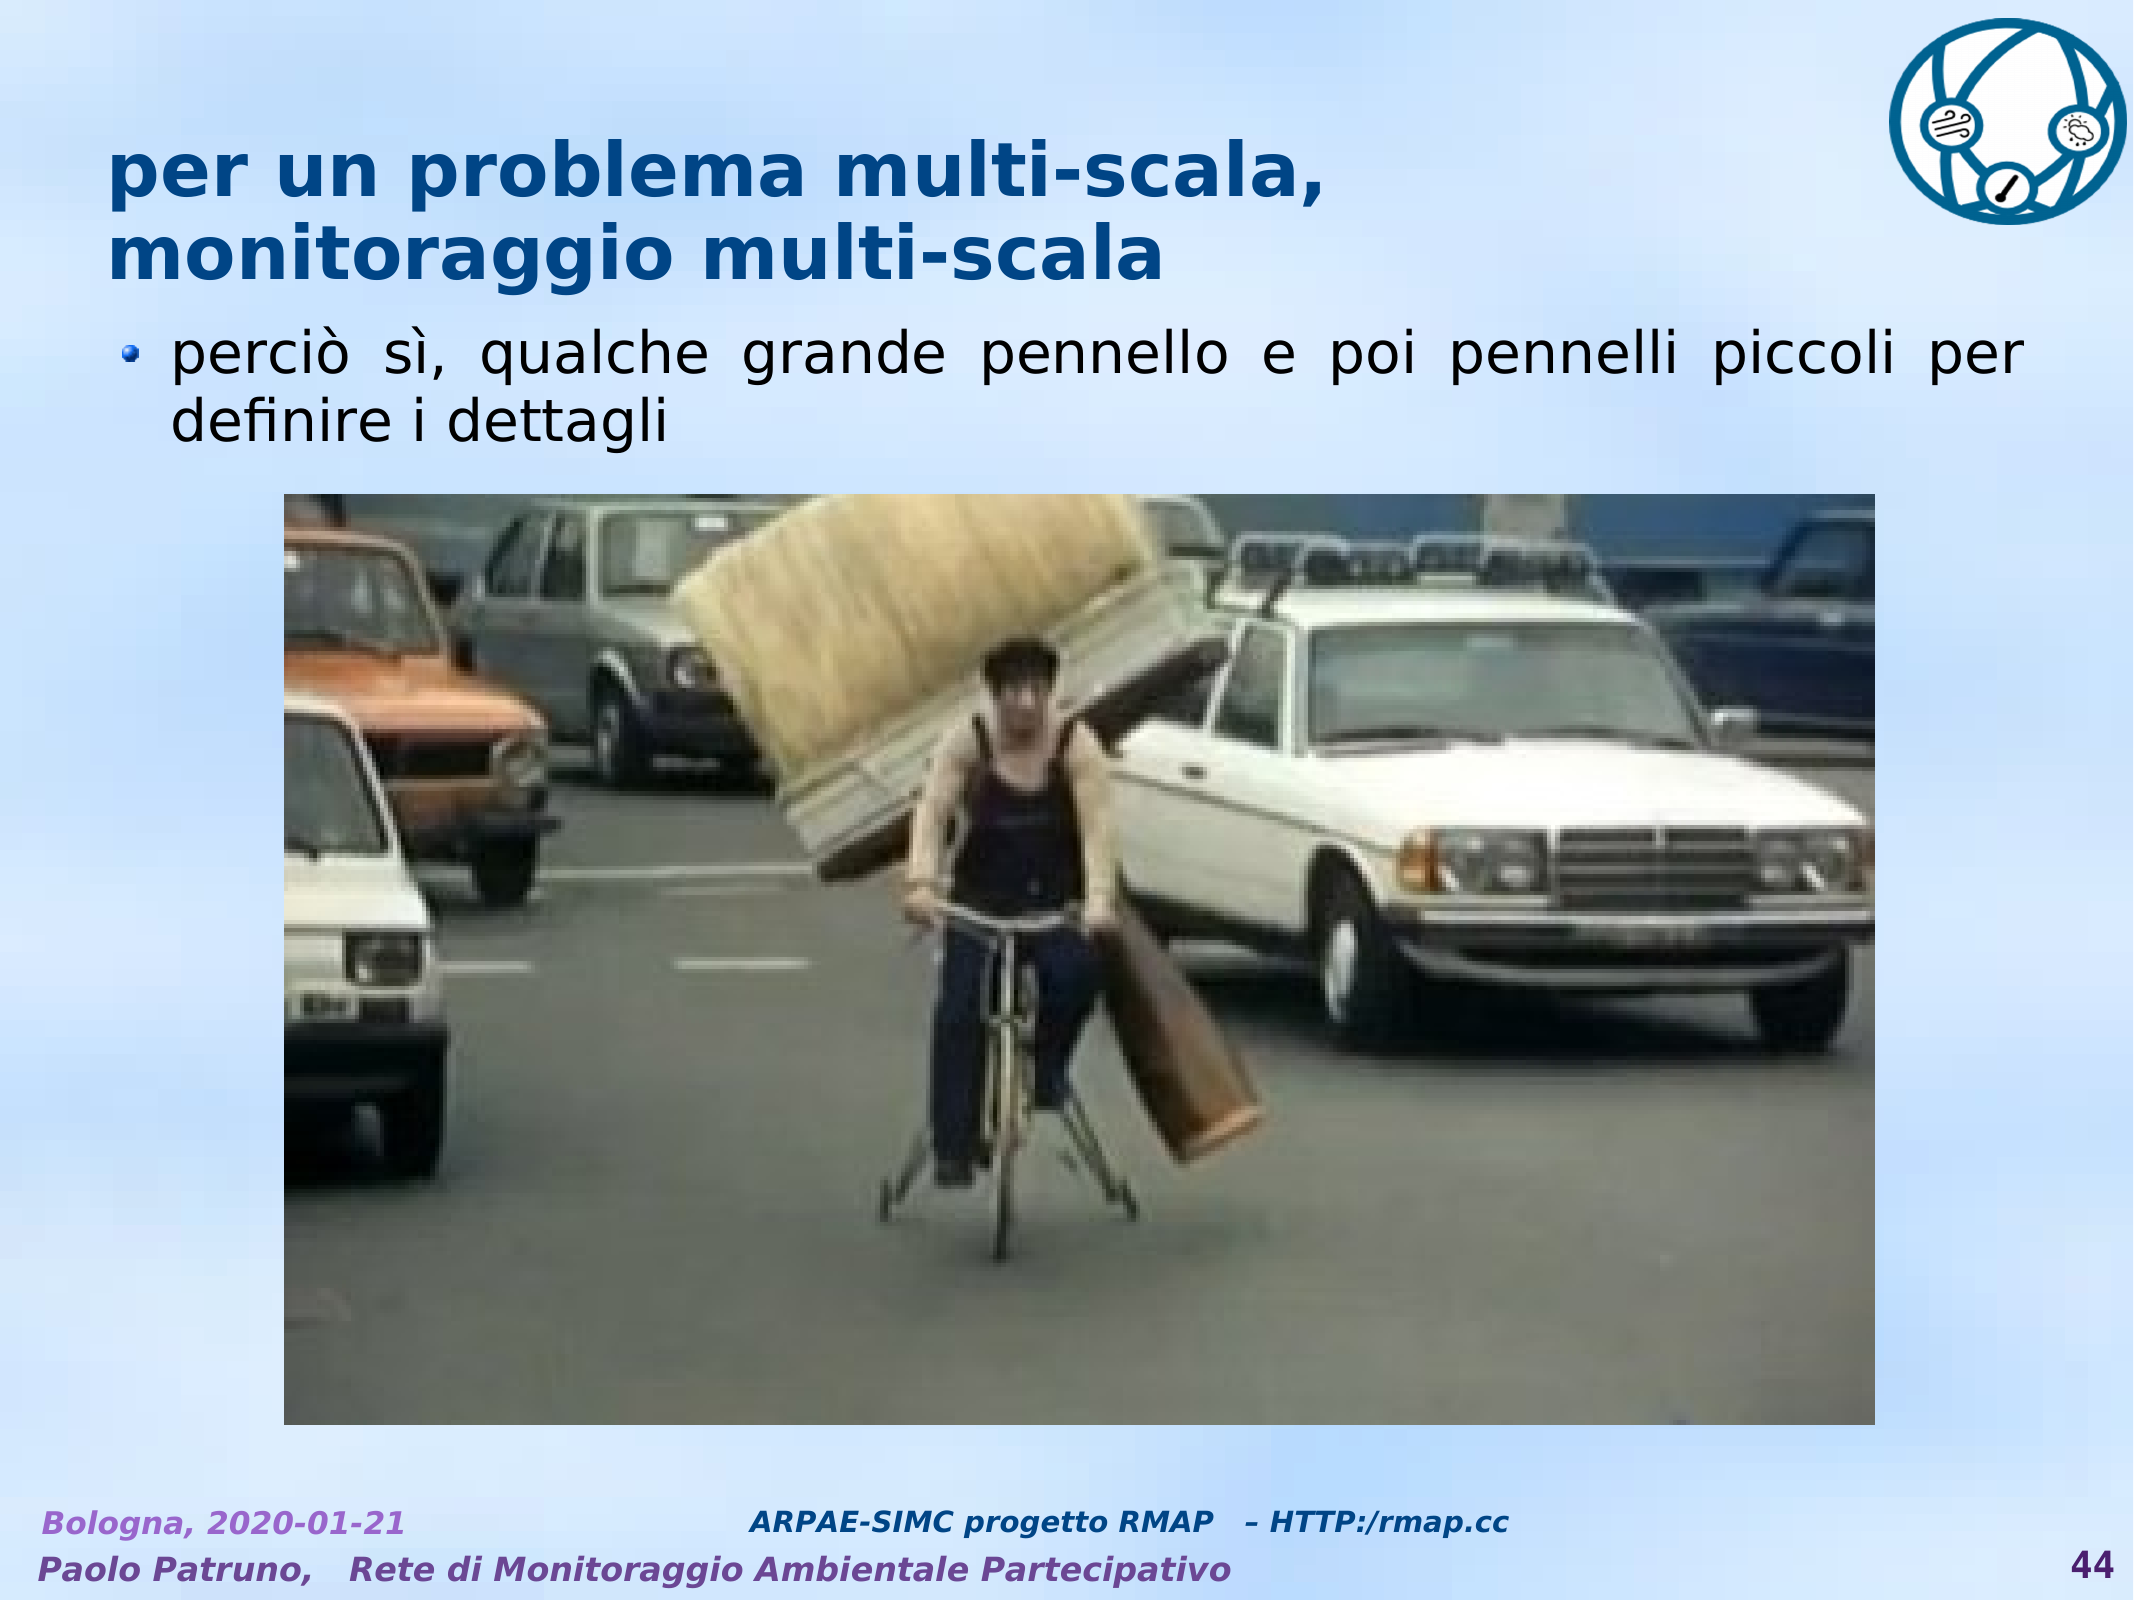

# per un problema multi-scala, monitoraggio multi-scala
perciò sì, qualche grande pennello e poi pennelli piccoli per definire i dettagli